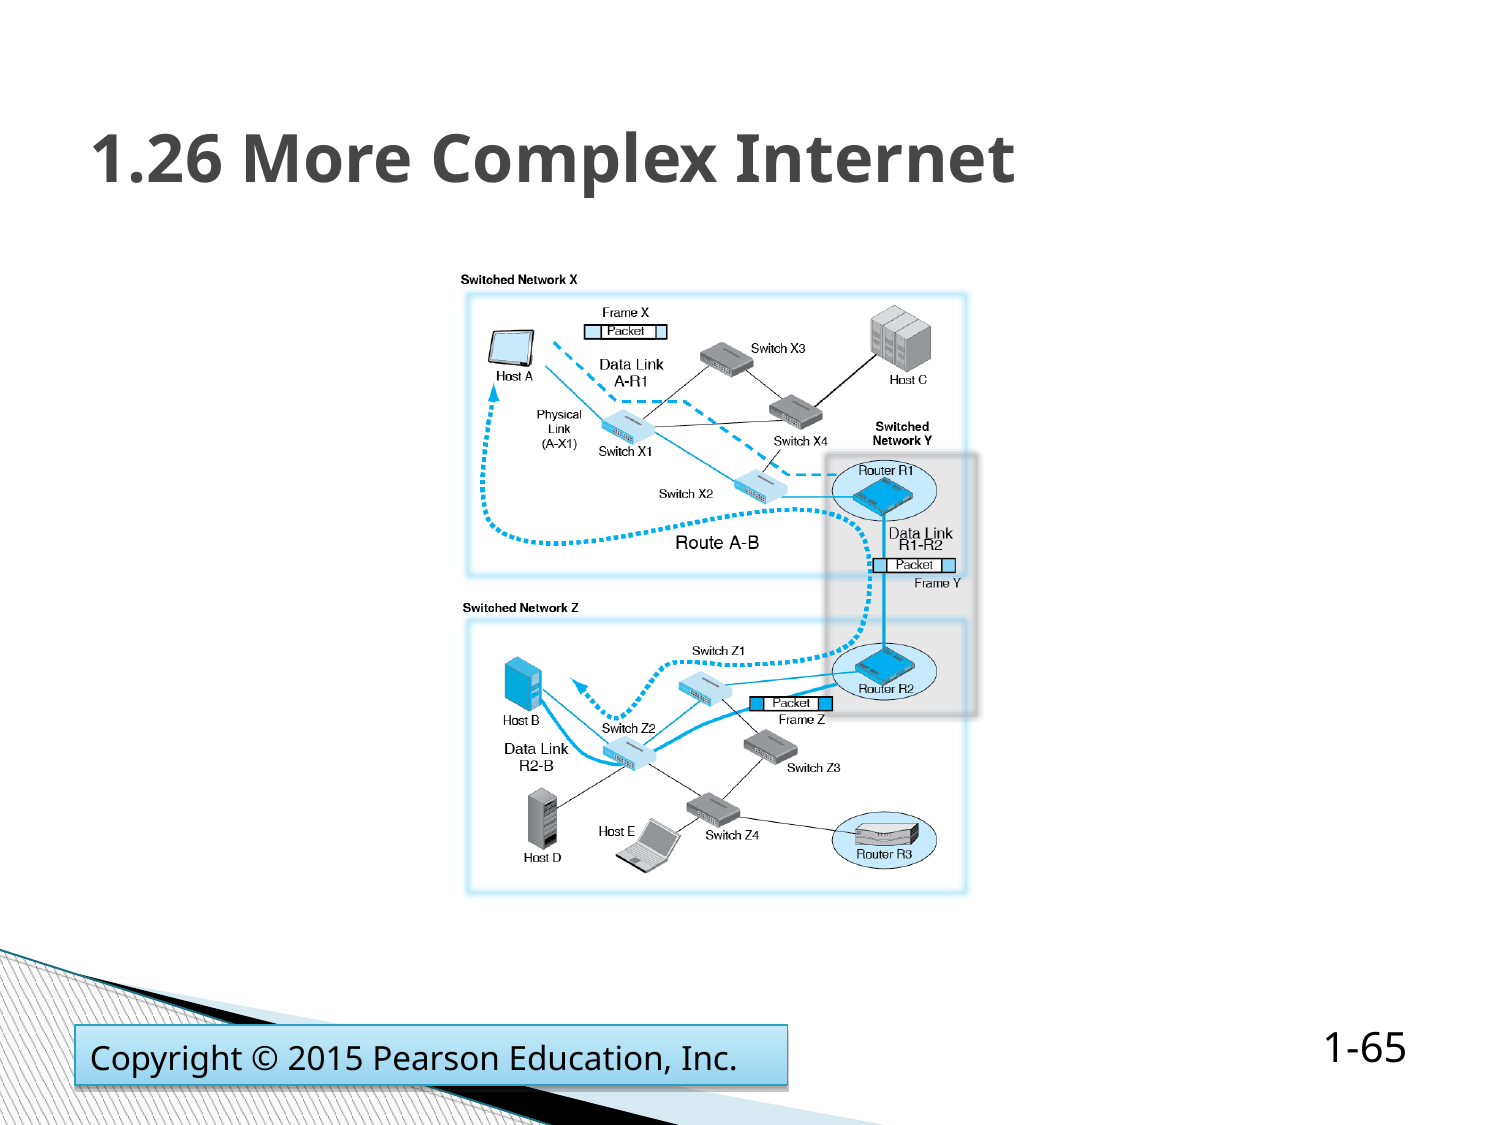

# 1.26 More Complex Internet
Copyright © 2015 Pearson Education, Inc.